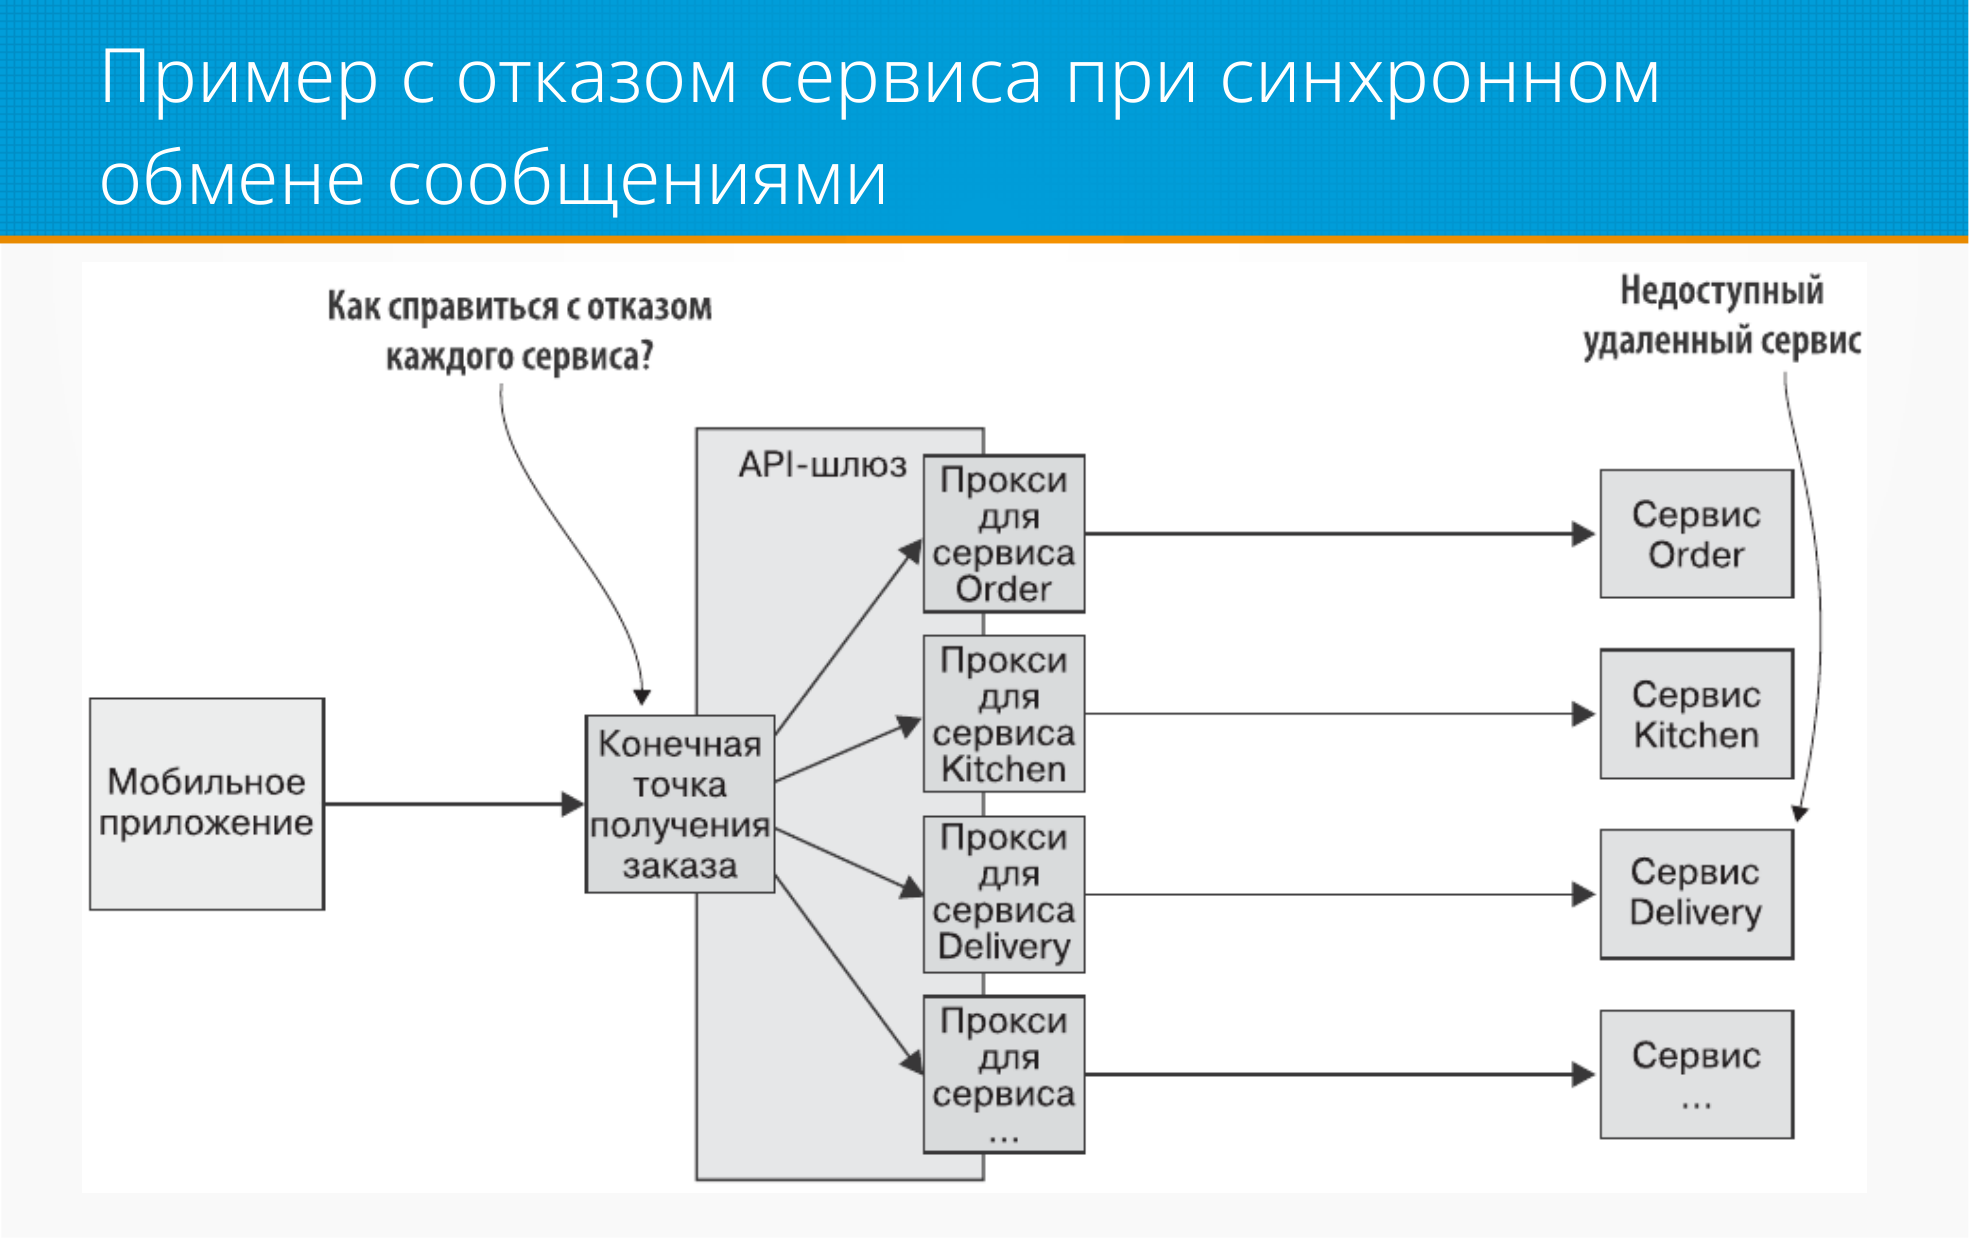

# Пример с отказом сервиса при синхронном обмене сообщениями